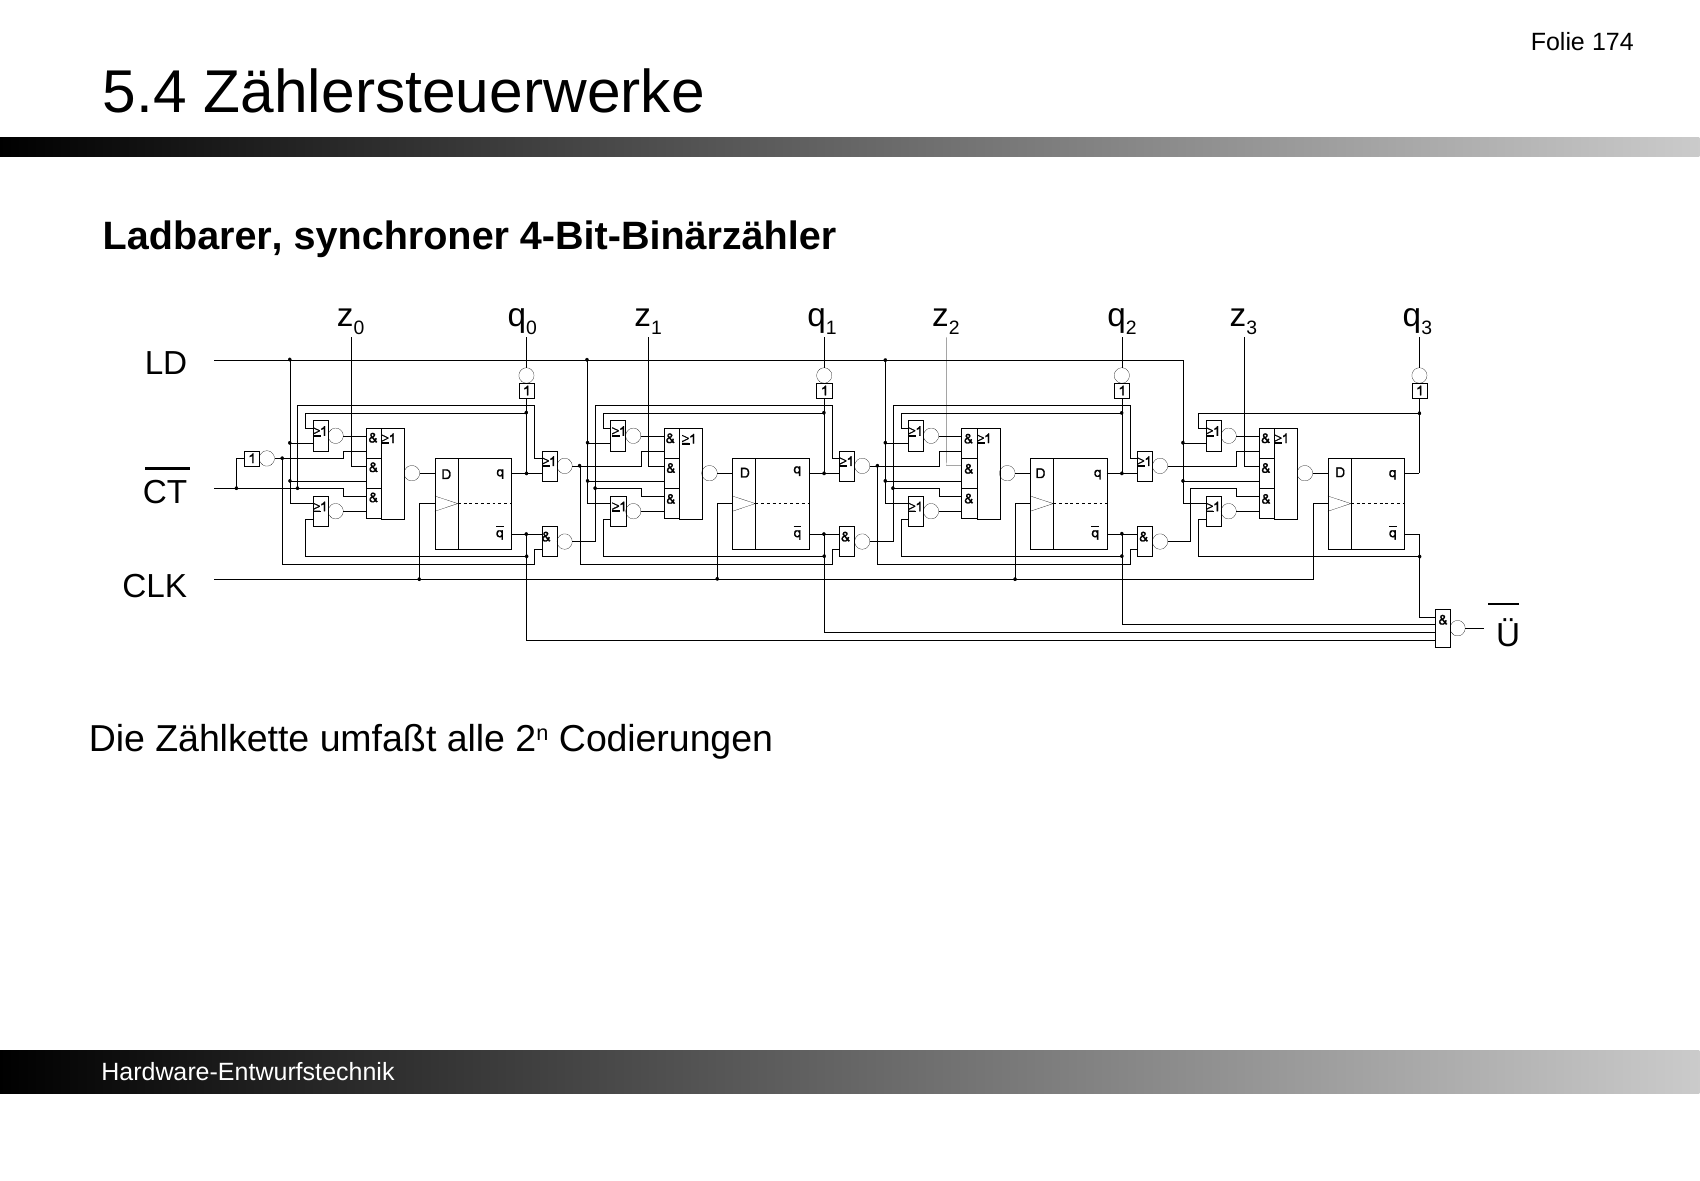

# 5.4 Zählersteuerwerke
Ladbarer, synchroner 4-Bit-Binärzähler
z0
q0
z1
q1
z2
q2
z3
q3
LD
CT
CLK
Ü
Die Zählkette umfaßt alle 2n Codierungen